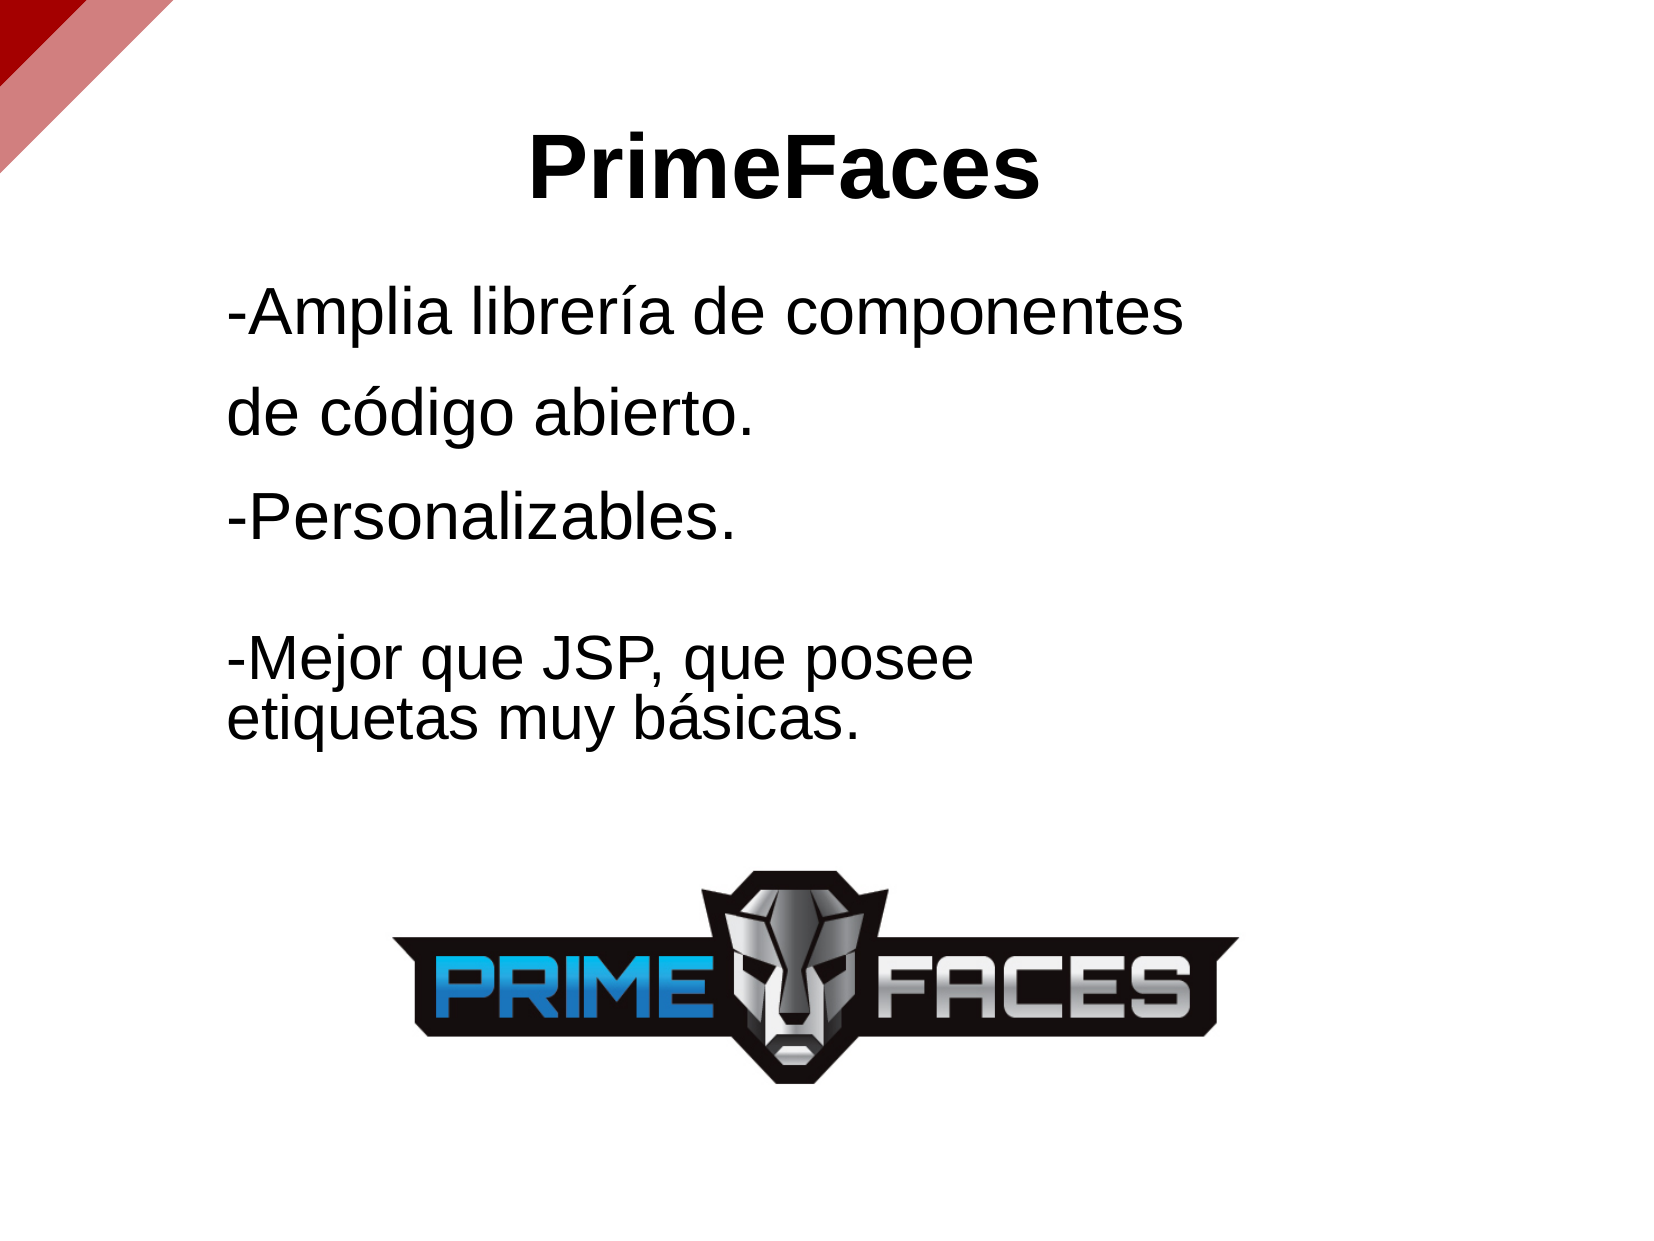

PrimeFaces
-Amplia librería de componentes
de código abierto.
-Personalizables.
-Mejor que JSP, que posee etiquetas muy básicas.